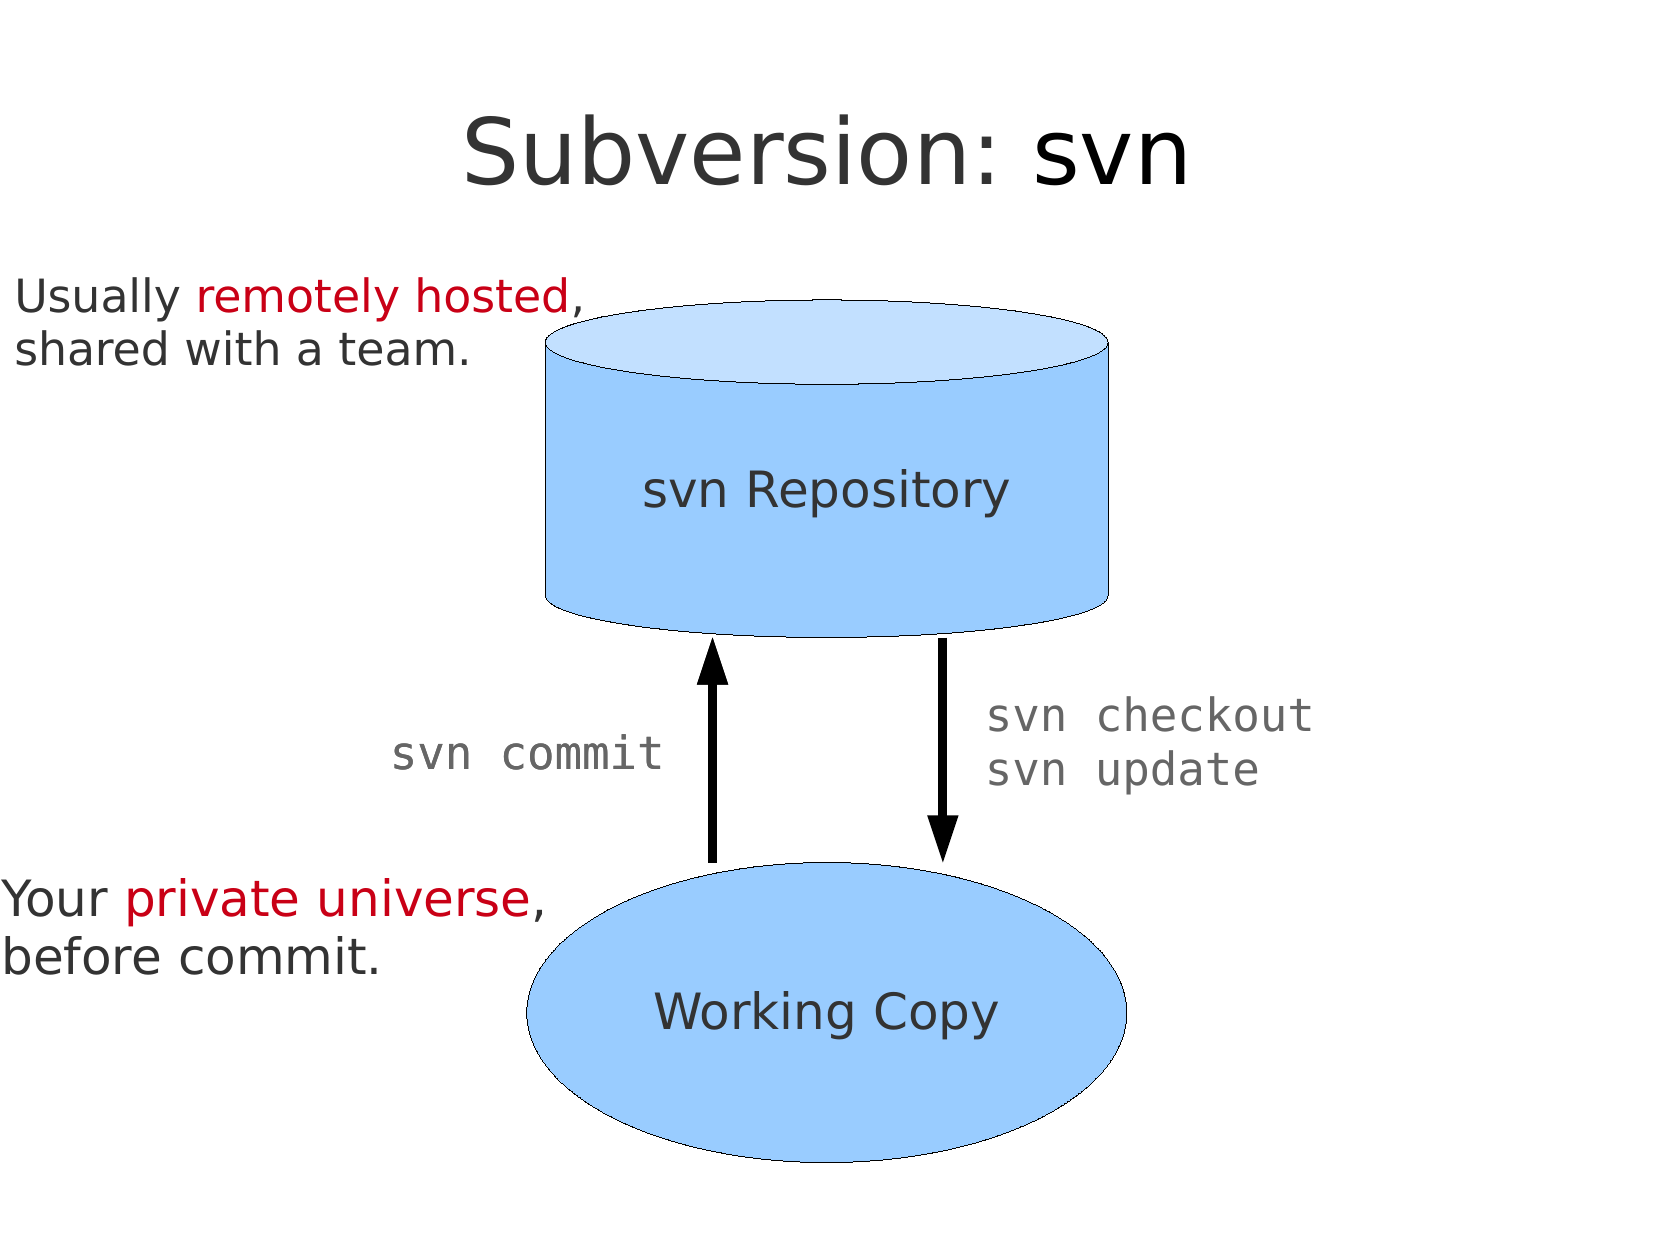

# Subversion: svn
Usually remotely hosted,
shared with a team.
svn Repository
svn checkout
svn update
svn commit
svn commit
Your private universe,
before commit.
Working Copy